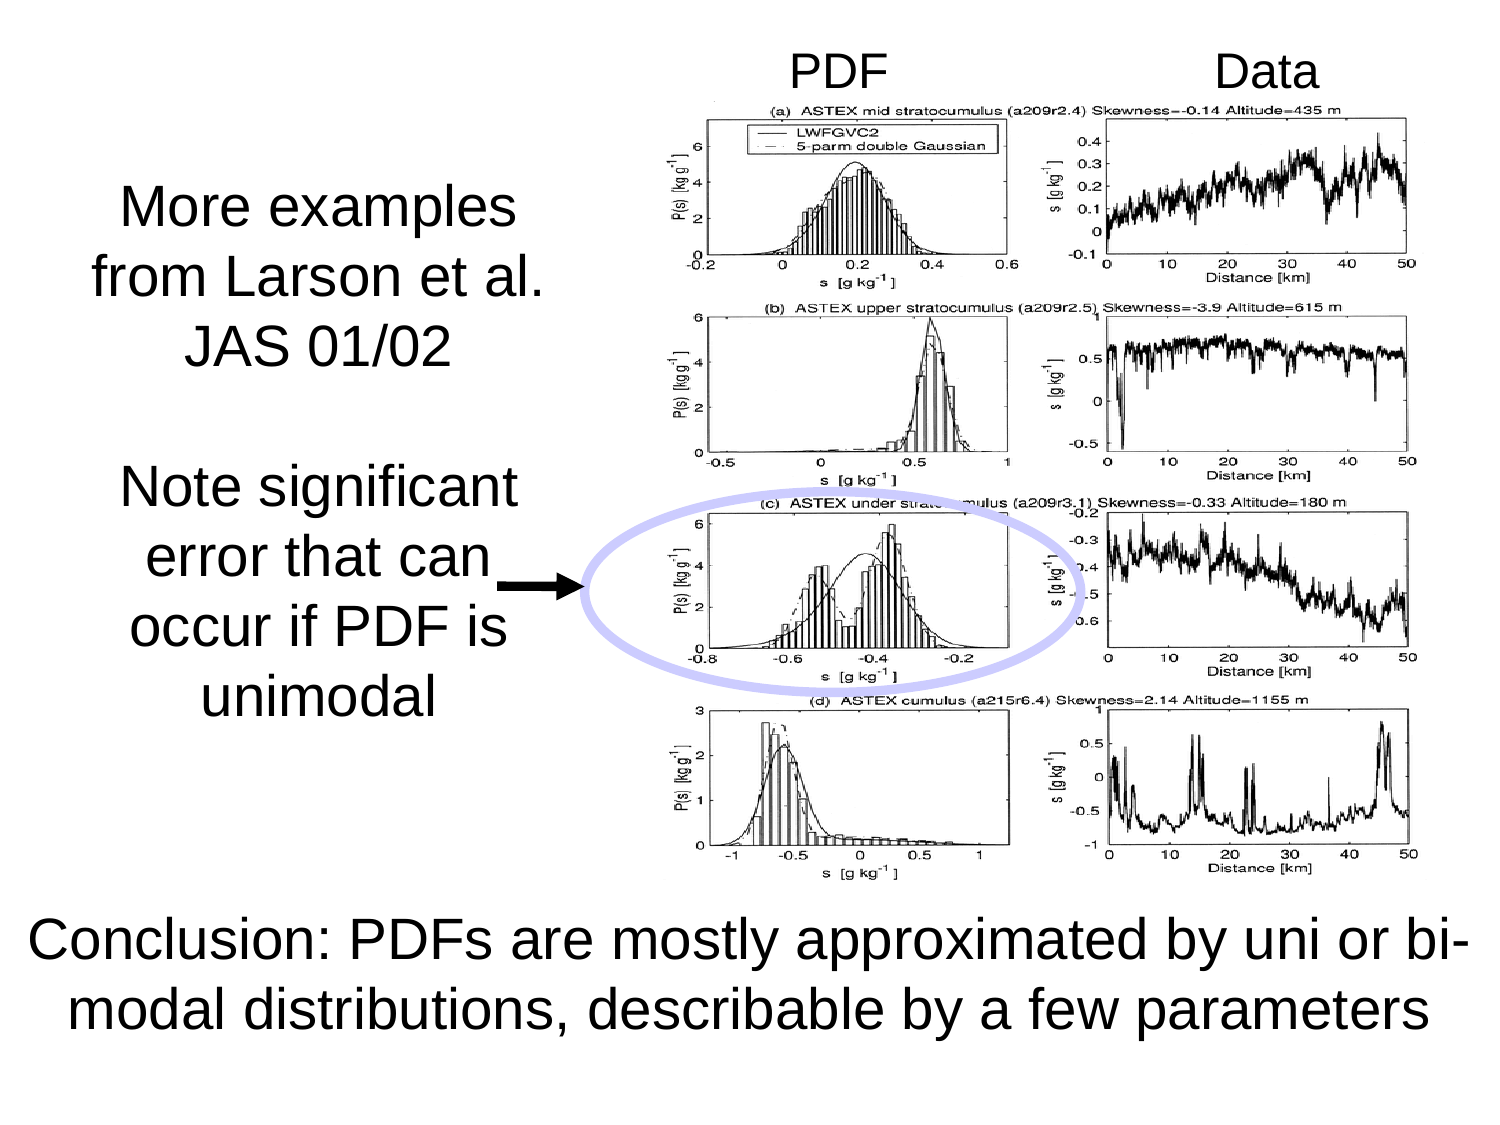

PDF
Data
More examples from Larson et al. JAS 01/02
Note significant error that can occur if PDF is unimodal
Conclusion: PDFs are mostly approximated by uni or bi-modal distributions, describable by a few parameters